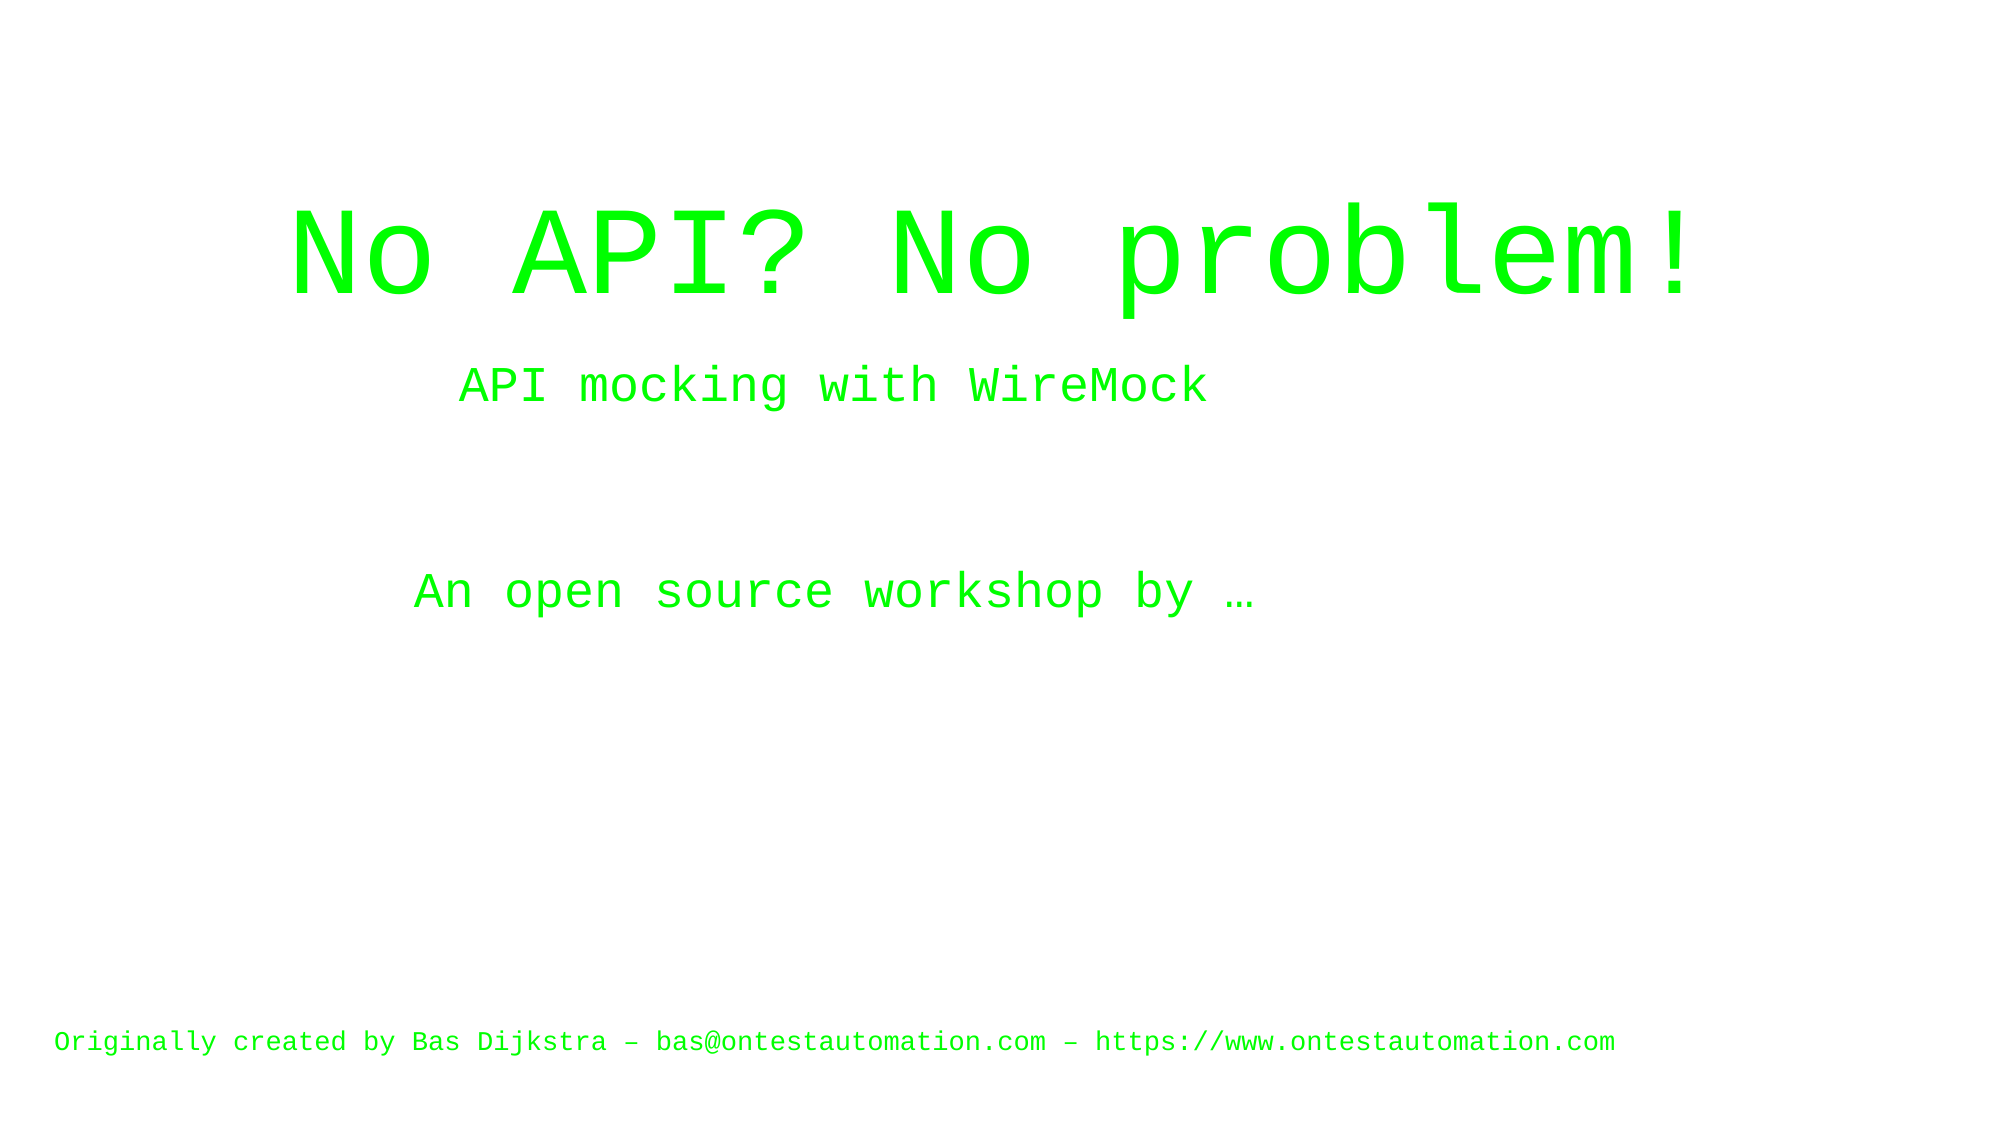

# No API? No problem!
API mocking with WireMock
An open source workshop by …
Originally created by Bas Dijkstra – bas@ontestautomation.com – https://www.ontestautomation.com